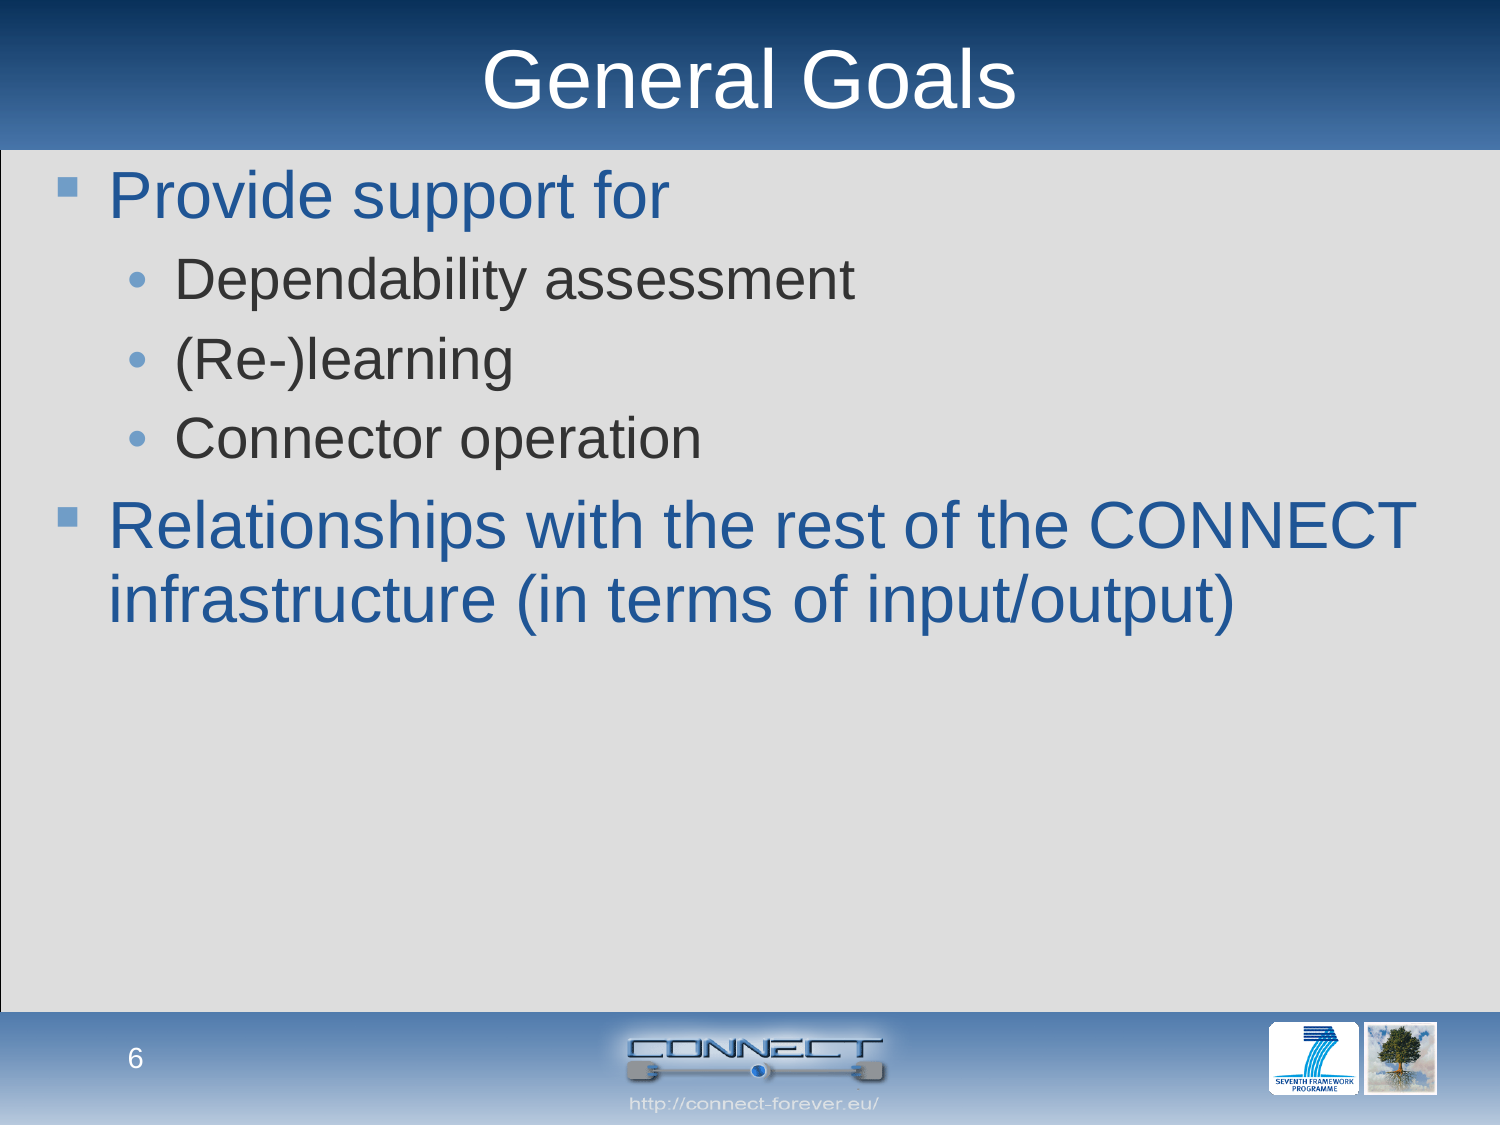

# General Goals
Provide support for
Dependability assessment
(Re-)learning
Connector operation
Relationships with the rest of the CONNECT infrastructure (in terms of input/output)
6